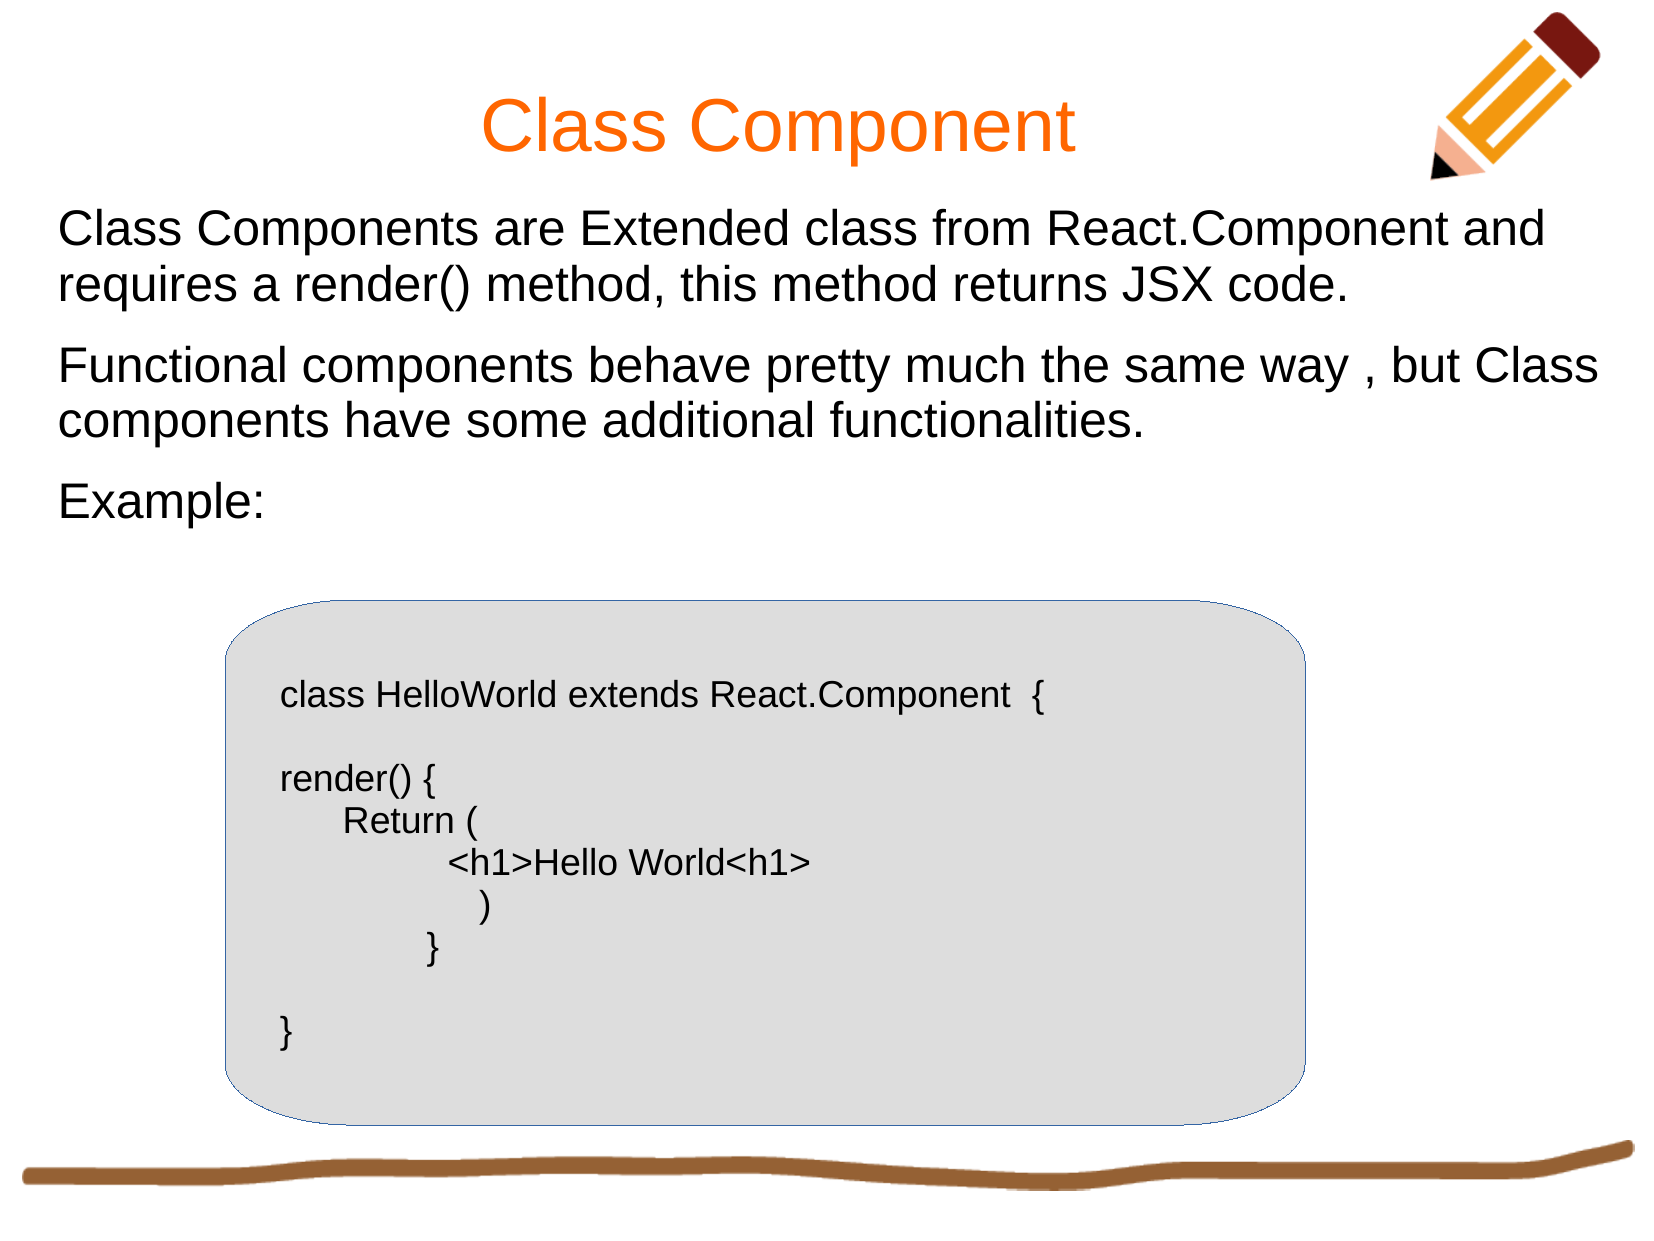

# Class Component
Class Components are Extended class from React.Component and requires a render() method, this method returns JSX code.
Functional components behave pretty much the same way , but Class components have some additional functionalities.
Example:
class HelloWorld extends React.Component {
render() {
 Return (
 <h1>Hello World<h1>
 )
 }
}